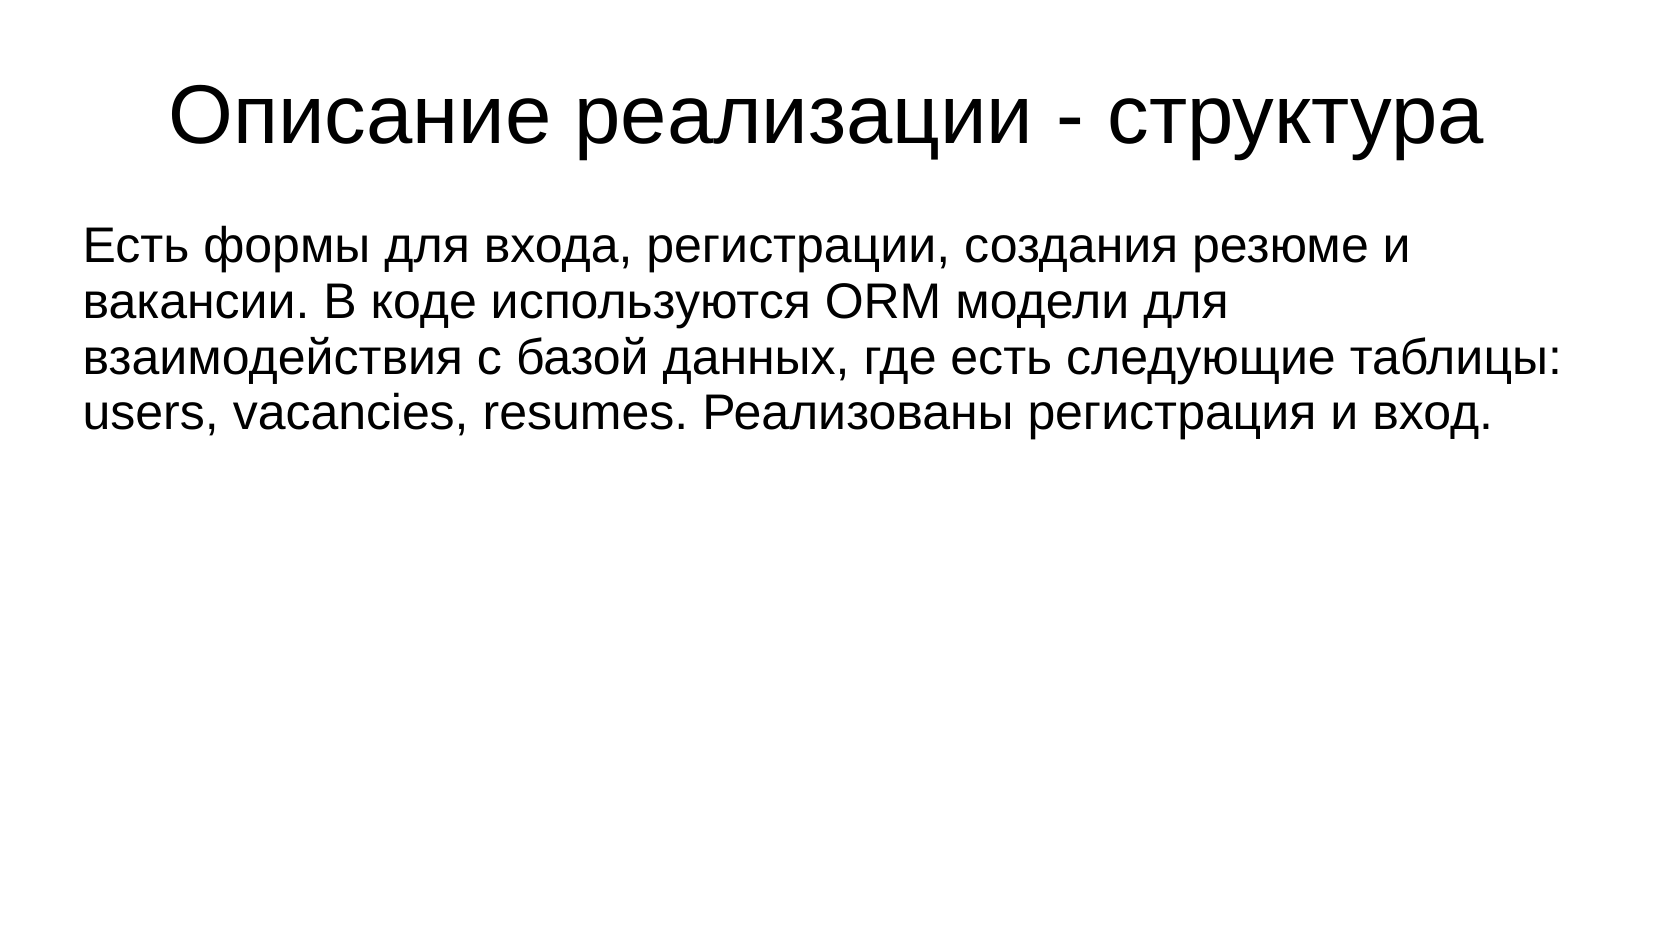

# Описание реализации - структура
Есть формы для входа, регистрации, создания резюме и вакансии. В коде используются ORM модели для взаимодействия с базой данных, где есть следующие таблицы: users, vacancies, resumes. Реализованы регистрация и вход.